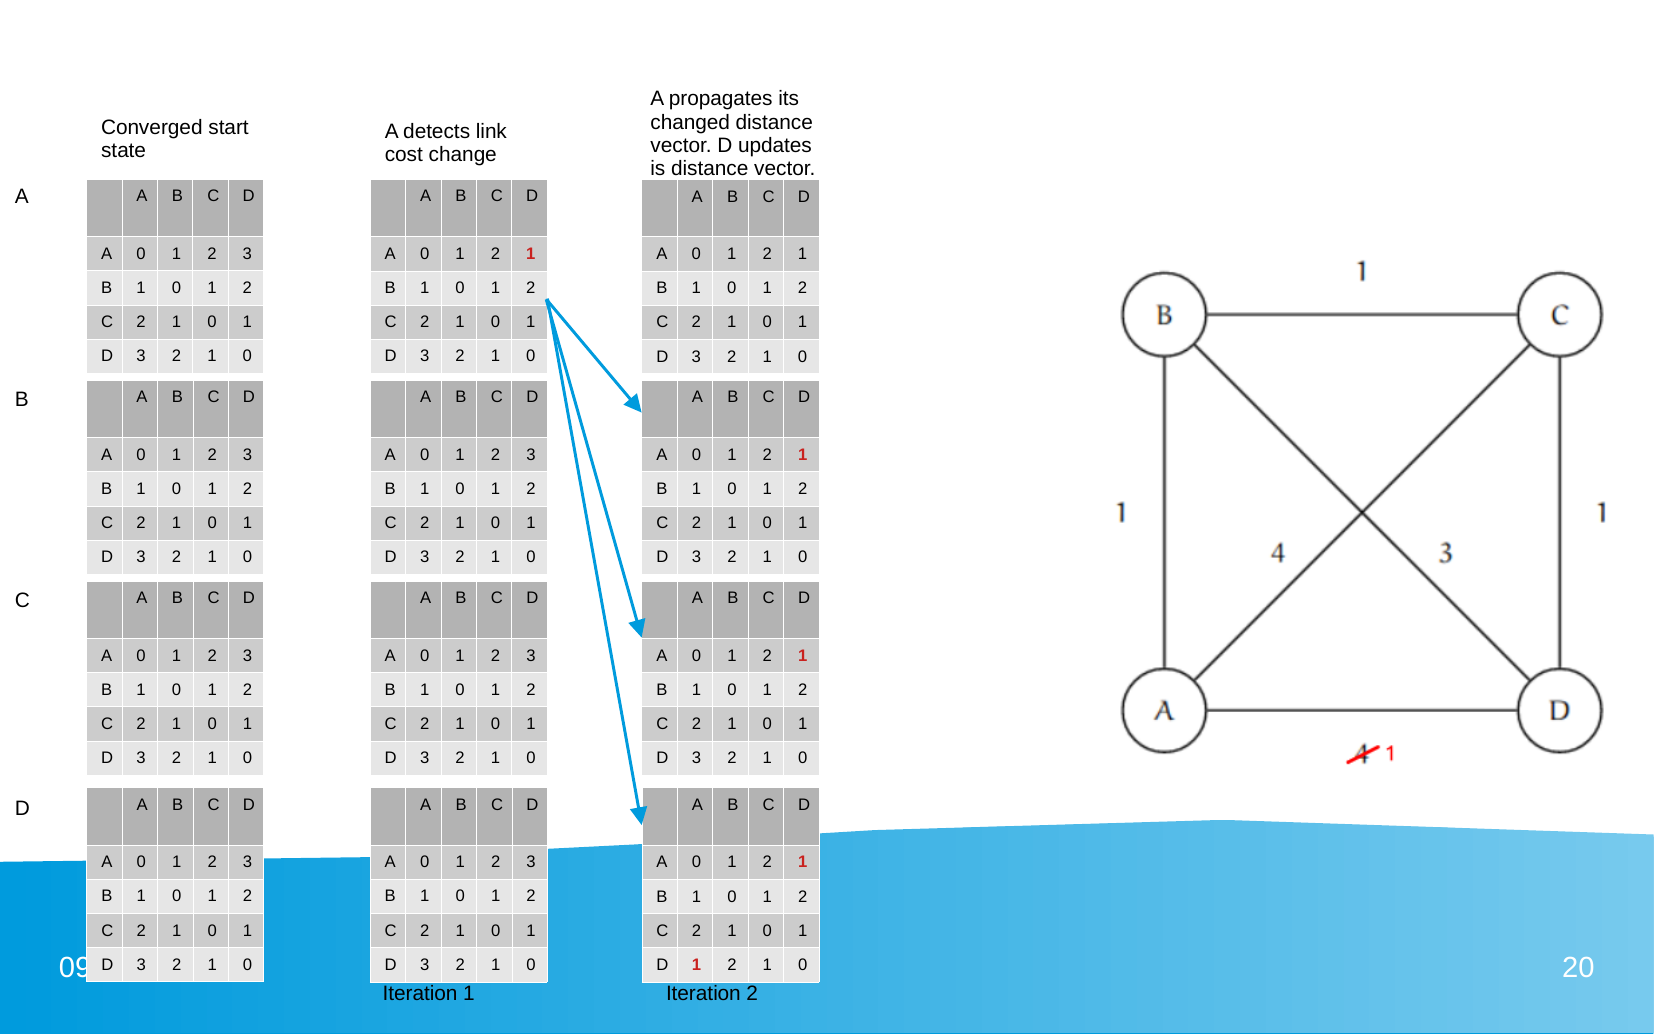

A propagates its changed distance vector. D updates is distance vector.
Converged start state
A detects link cost change
A
| | A | B | C | D |
| --- | --- | --- | --- | --- |
| A | 0 | 1 | 2 | 3 |
| B | 1 | 0 | 1 | 2 |
| C | 2 | 1 | 0 | 1 |
| D | 3 | 2 | 1 | 0 |
| | A | B | C | D |
| --- | --- | --- | --- | --- |
| A | 0 | 1 | 2 | 1 |
| B | 1 | 0 | 1 | 2 |
| C | 2 | 1 | 0 | 1 |
| D | 3 | 2 | 1 | 0 |
| | A | B | C | D |
| --- | --- | --- | --- | --- |
| A | 0 | 1 | 2 | 1 |
| B | 1 | 0 | 1 | 2 |
| C | 2 | 1 | 0 | 1 |
| D | 3 | 2 | 1 | 0 |
| | A | B | C | D |
| --- | --- | --- | --- | --- |
| A | 0 | 1 | 2 | 3 |
| B | 1 | 0 | 1 | 2 |
| C | 2 | 1 | 0 | 1 |
| D | 3 | 2 | 1 | 0 |
| | A | B | C | D |
| --- | --- | --- | --- | --- |
| A | 0 | 1 | 2 | 3 |
| B | 1 | 0 | 1 | 2 |
| C | 2 | 1 | 0 | 1 |
| D | 3 | 2 | 1 | 0 |
| | A | B | C | D |
| --- | --- | --- | --- | --- |
| A | 0 | 1 | 2 | 1 |
| B | 1 | 0 | 1 | 2 |
| C | 2 | 1 | 0 | 1 |
| D | 3 | 2 | 1 | 0 |
B
| | A | B | C | D |
| --- | --- | --- | --- | --- |
| A | 0 | 1 | 2 | 3 |
| B | 1 | 0 | 1 | 2 |
| C | 2 | 1 | 0 | 1 |
| D | 3 | 2 | 1 | 0 |
| | A | B | C | D |
| --- | --- | --- | --- | --- |
| A | 0 | 1 | 2 | 3 |
| B | 1 | 0 | 1 | 2 |
| C | 2 | 1 | 0 | 1 |
| D | 3 | 2 | 1 | 0 |
| | A | B | C | D |
| --- | --- | --- | --- | --- |
| A | 0 | 1 | 2 | 1 |
| B | 1 | 0 | 1 | 2 |
| C | 2 | 1 | 0 | 1 |
| D | 3 | 2 | 1 | 0 |
C
| | A | B | C | D |
| --- | --- | --- | --- | --- |
| A | 0 | 1 | 2 | 3 |
| B | 1 | 0 | 1 | 2 |
| C | 2 | 1 | 0 | 1 |
| D | 3 | 2 | 1 | 0 |
| | A | B | C | D |
| --- | --- | --- | --- | --- |
| A | 0 | 1 | 2 | 3 |
| B | 1 | 0 | 1 | 2 |
| C | 2 | 1 | 0 | 1 |
| D | 3 | 2 | 1 | 0 |
| | A | B | C | D |
| --- | --- | --- | --- | --- |
| A | 0 | 1 | 2 | 1 |
| B | 1 | 0 | 1 | 2 |
| C | 2 | 1 | 0 | 1 |
| D | 1 | 2 | 1 | 0 |
D
Iteration 1
Iteration 2